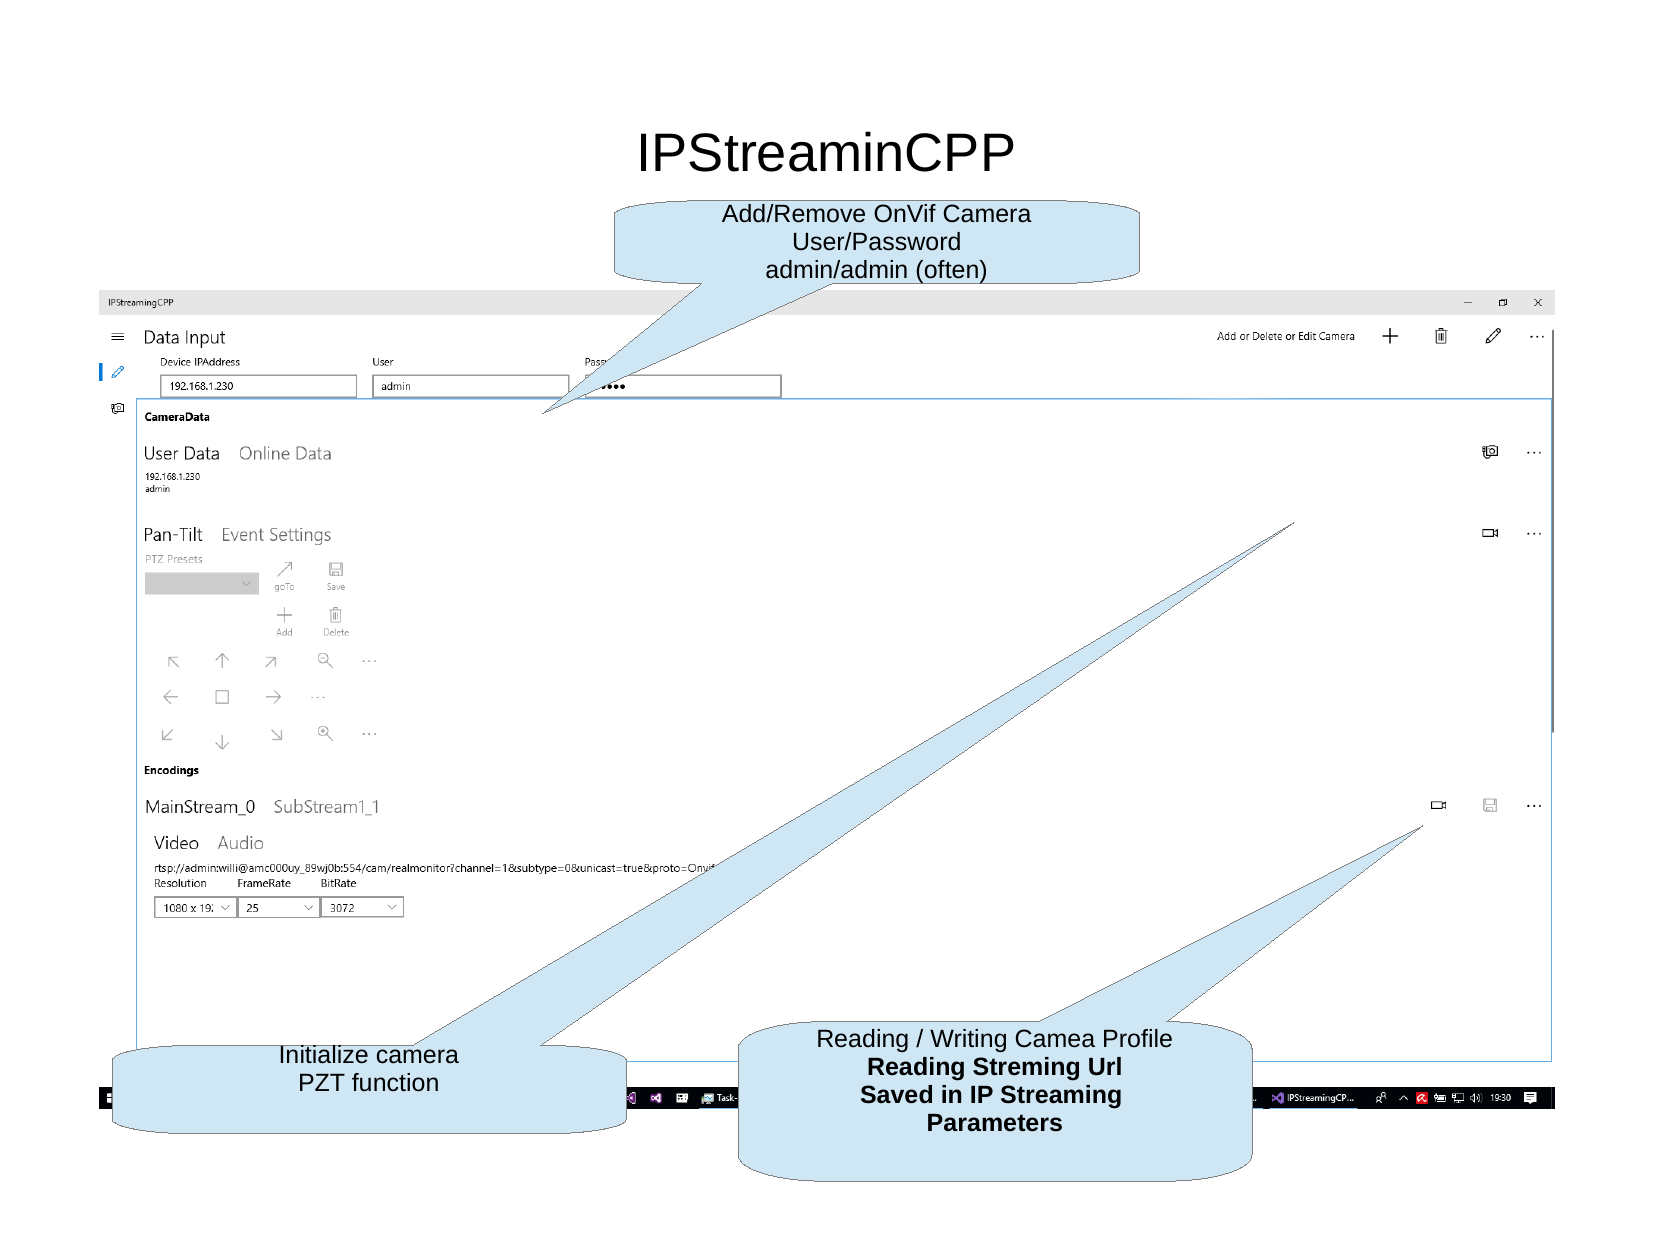

# IPStreaminCPP
Add/Remove OnVif Camera
User/Password
admin/admin (often)
Reading / Writing Camea Profile
Reading Streming Url
Saved in IP Streaming
Parameters
Initialize camera
PZT function